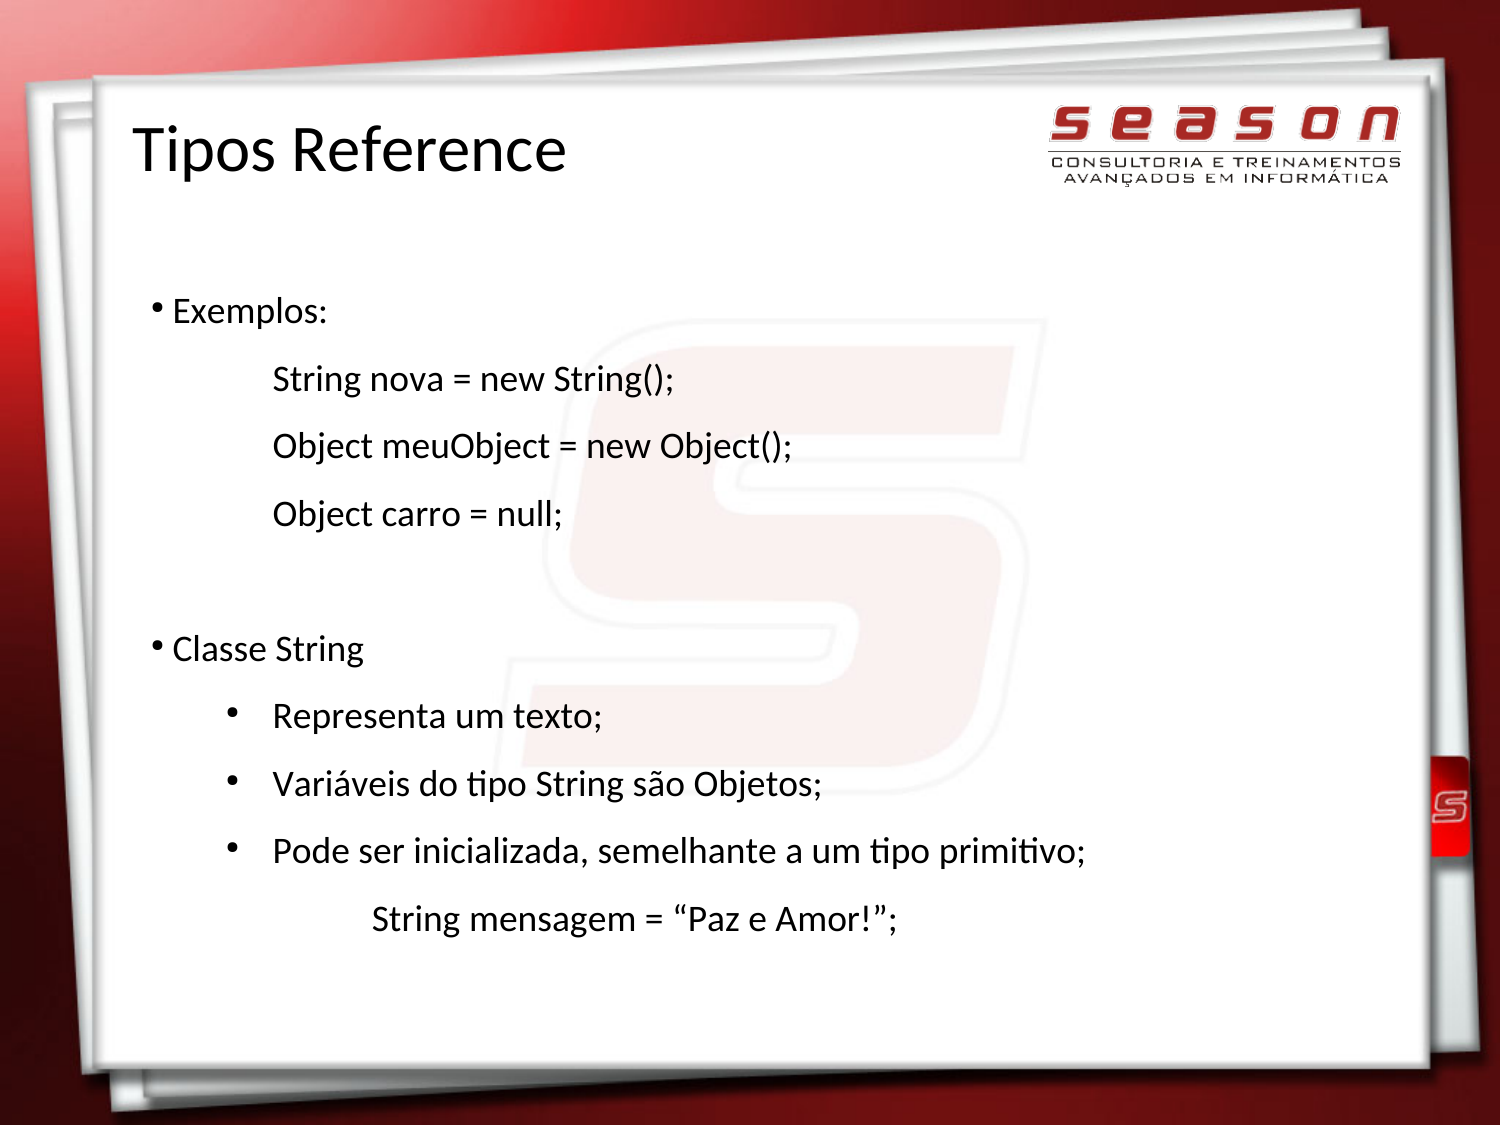

# Tipos Reference
 Exemplos:
String nova = new String();
Object meuObject = new Object();
Object carro = null;
 Classe String
Representa um texto;
Variáveis do tipo String são Objetos;
Pode ser inicializada, semelhante a um tipo primitivo;
			String mensagem = “Paz e Amor!”;